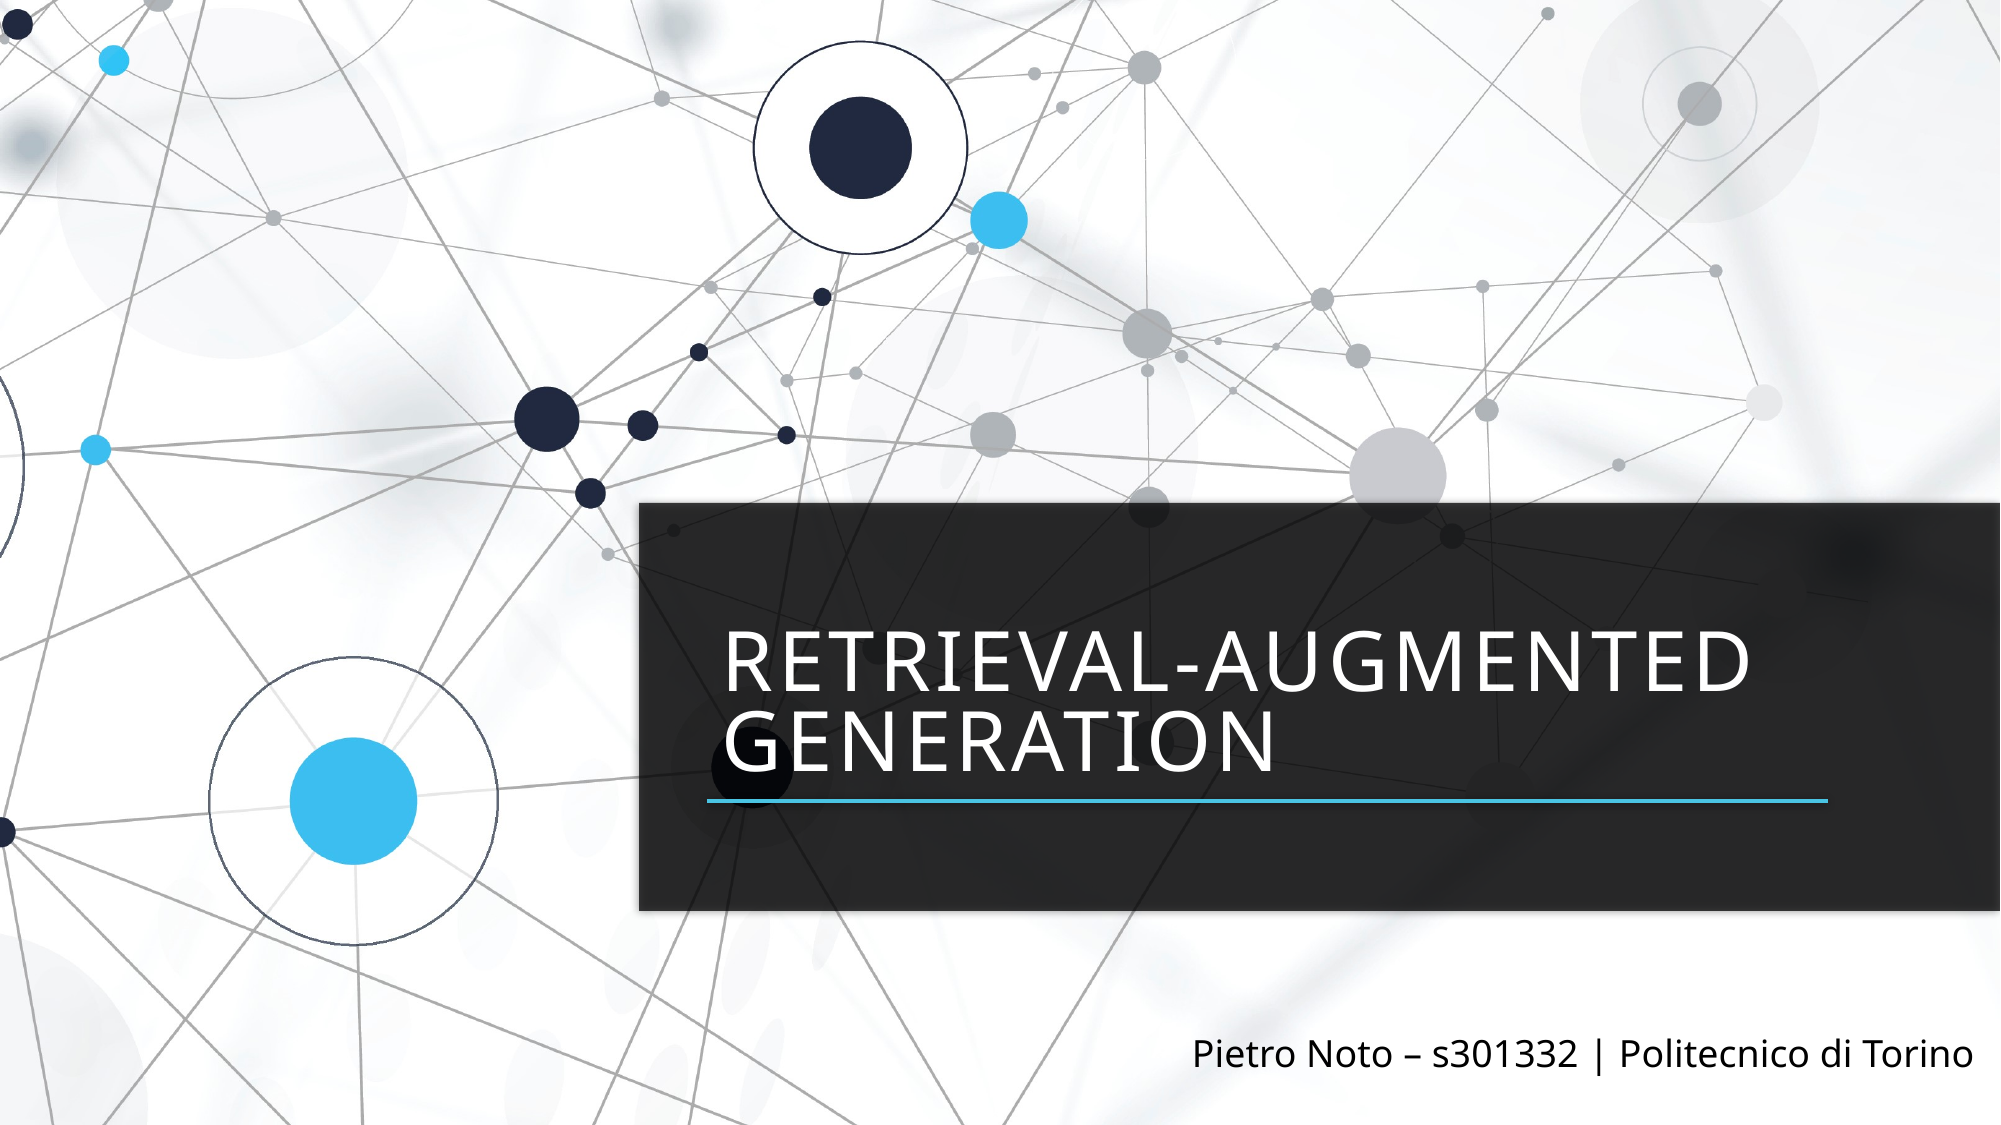

# Retrieval-augMENTED GENERATION
Pietro Noto – s301332 | Politecnico di Torino